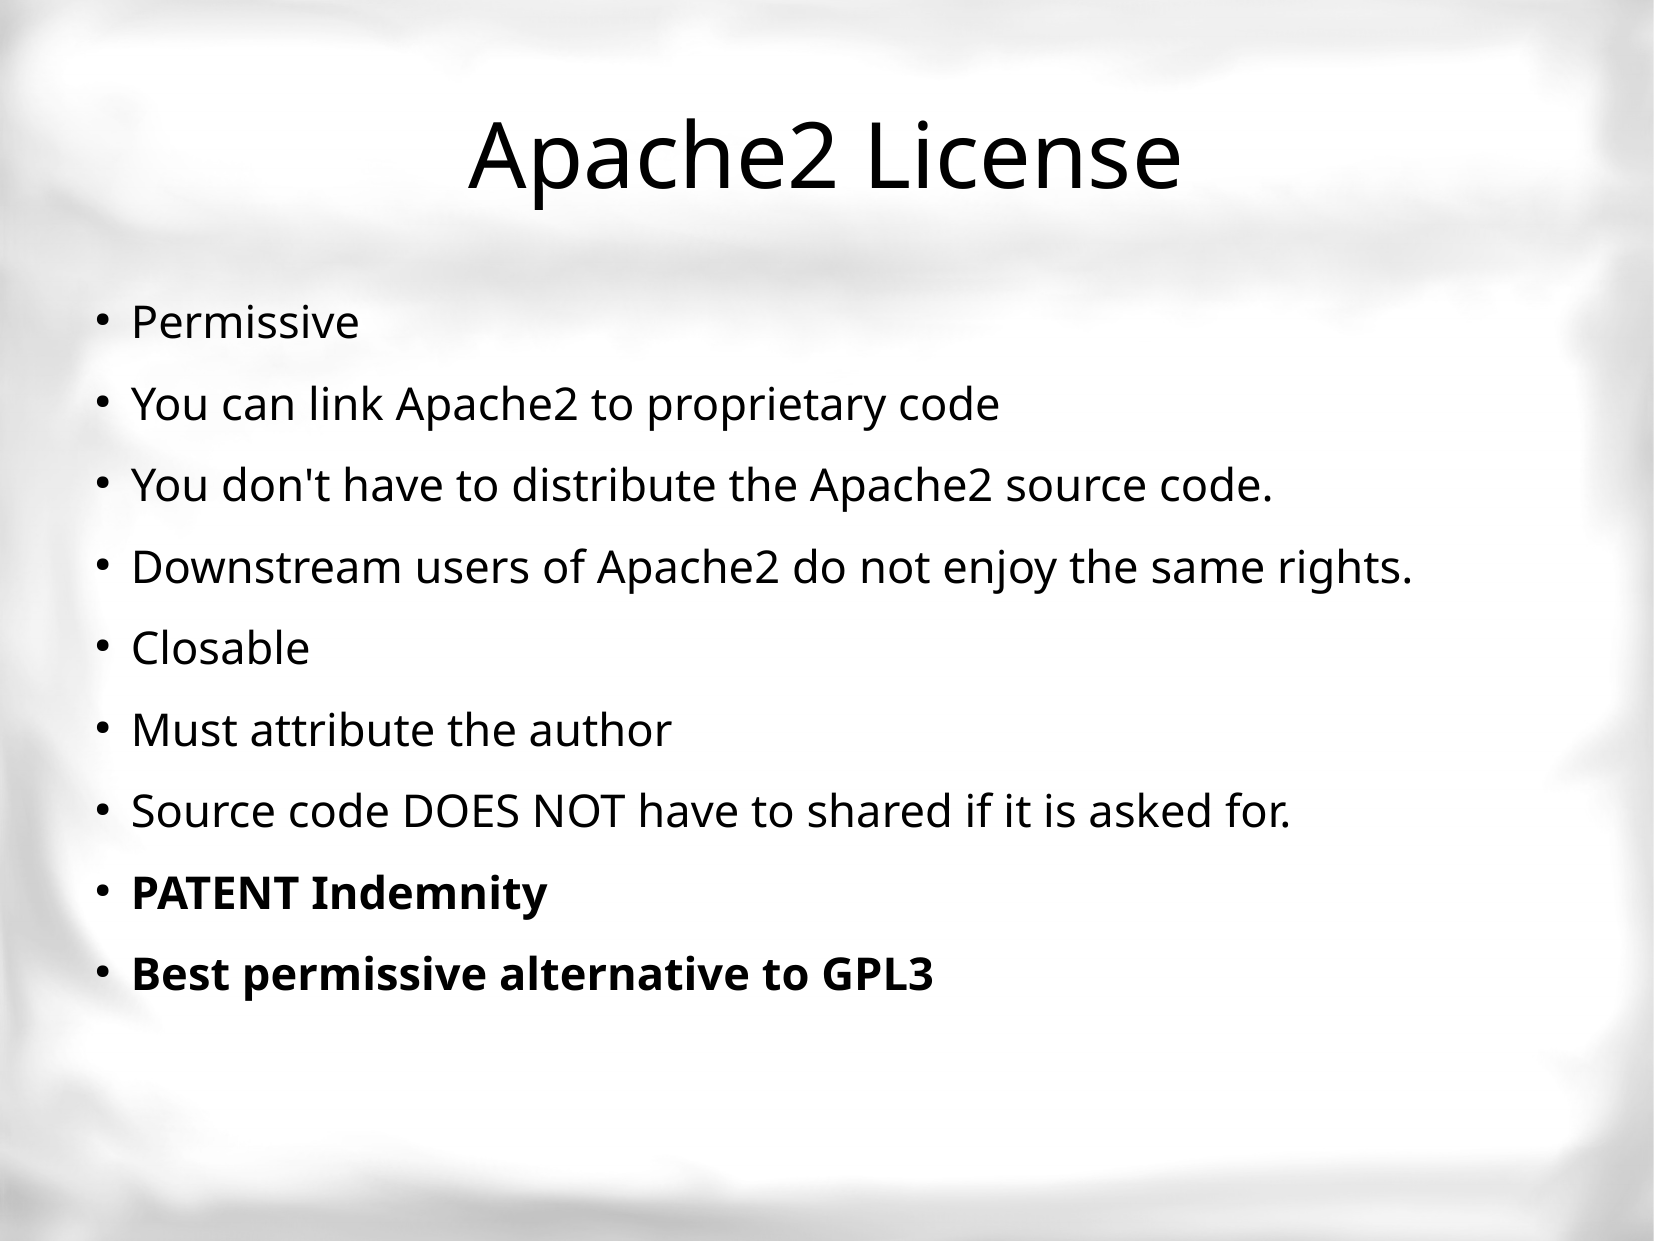

# Apache2 License
Permissive
You can link Apache2 to proprietary code
You don't have to distribute the Apache2 source code.
Downstream users of Apache2 do not enjoy the same rights.
Closable
Must attribute the author
Source code DOES NOT have to shared if it is asked for.
PATENT Indemnity
Best permissive alternative to GPL3